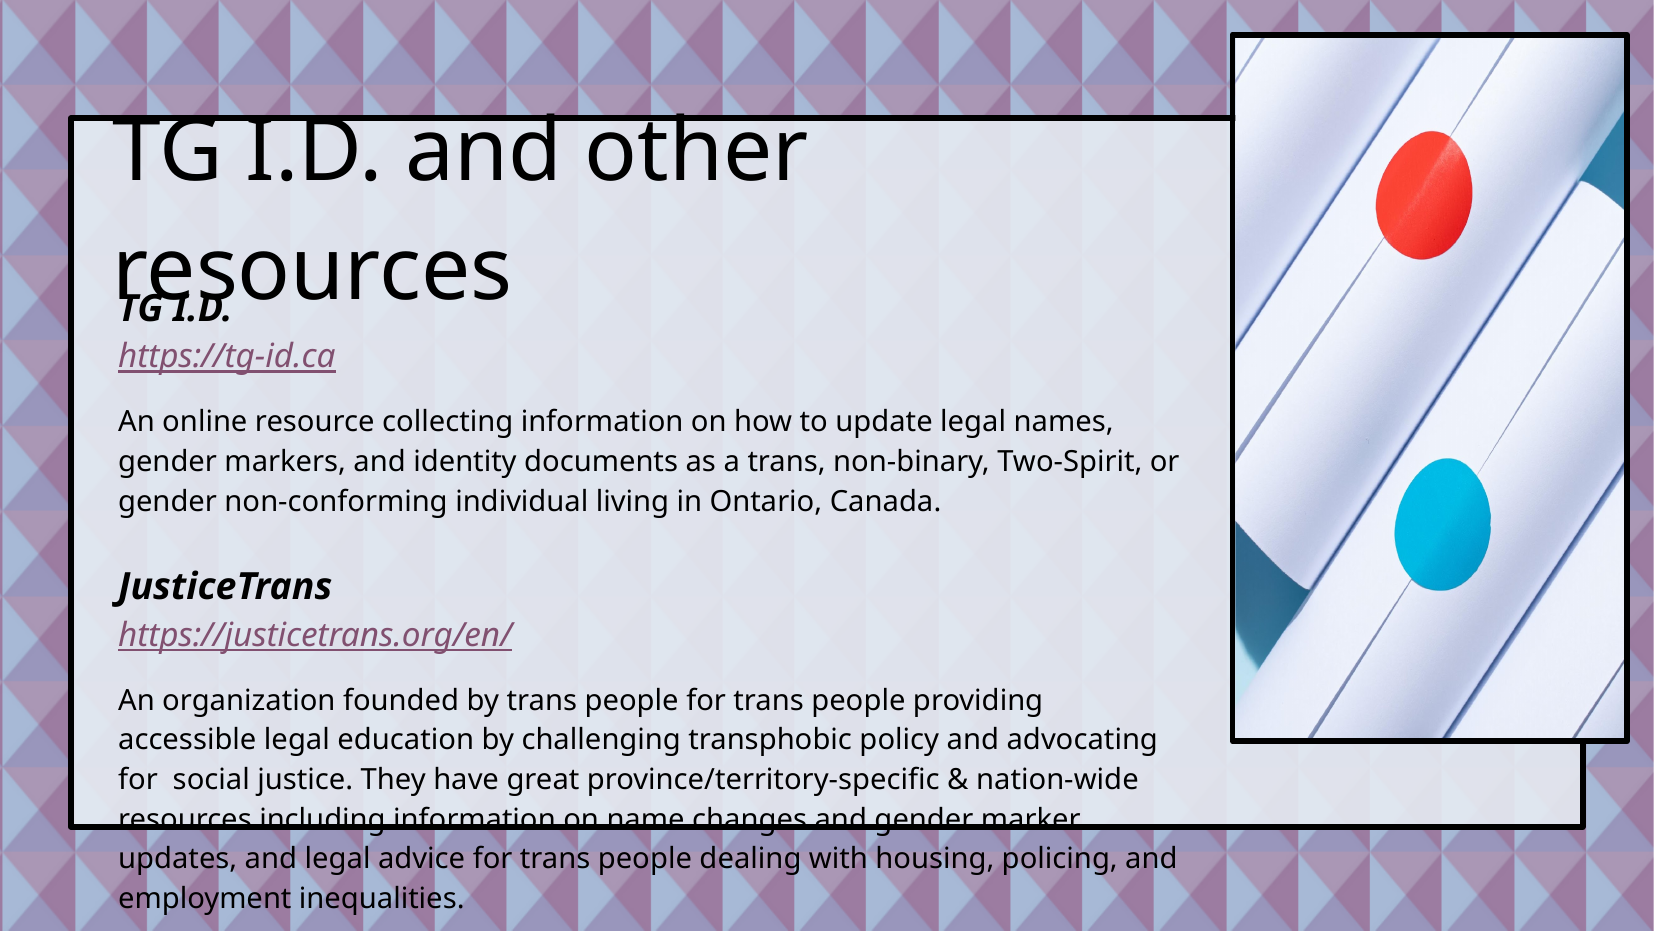

# TG I.D. and other resources
TG I.D.
https://tg-id.ca
An online resource collecting information on how to update legal names, gender markers, and identity documents as a trans, non-binary, Two-Spirit, or gender non-conforming individual living in Ontario, Canada.
JusticeTrans
https://justicetrans.org/en/
An organization founded by trans people for trans people providing accessible legal education by challenging transphobic policy and advocating for social justice. They have great province/territory-specific & nation-wide resources including information on name changes and gender marker updates, and legal advice for trans people dealing with housing, policing, and employment inequalities.